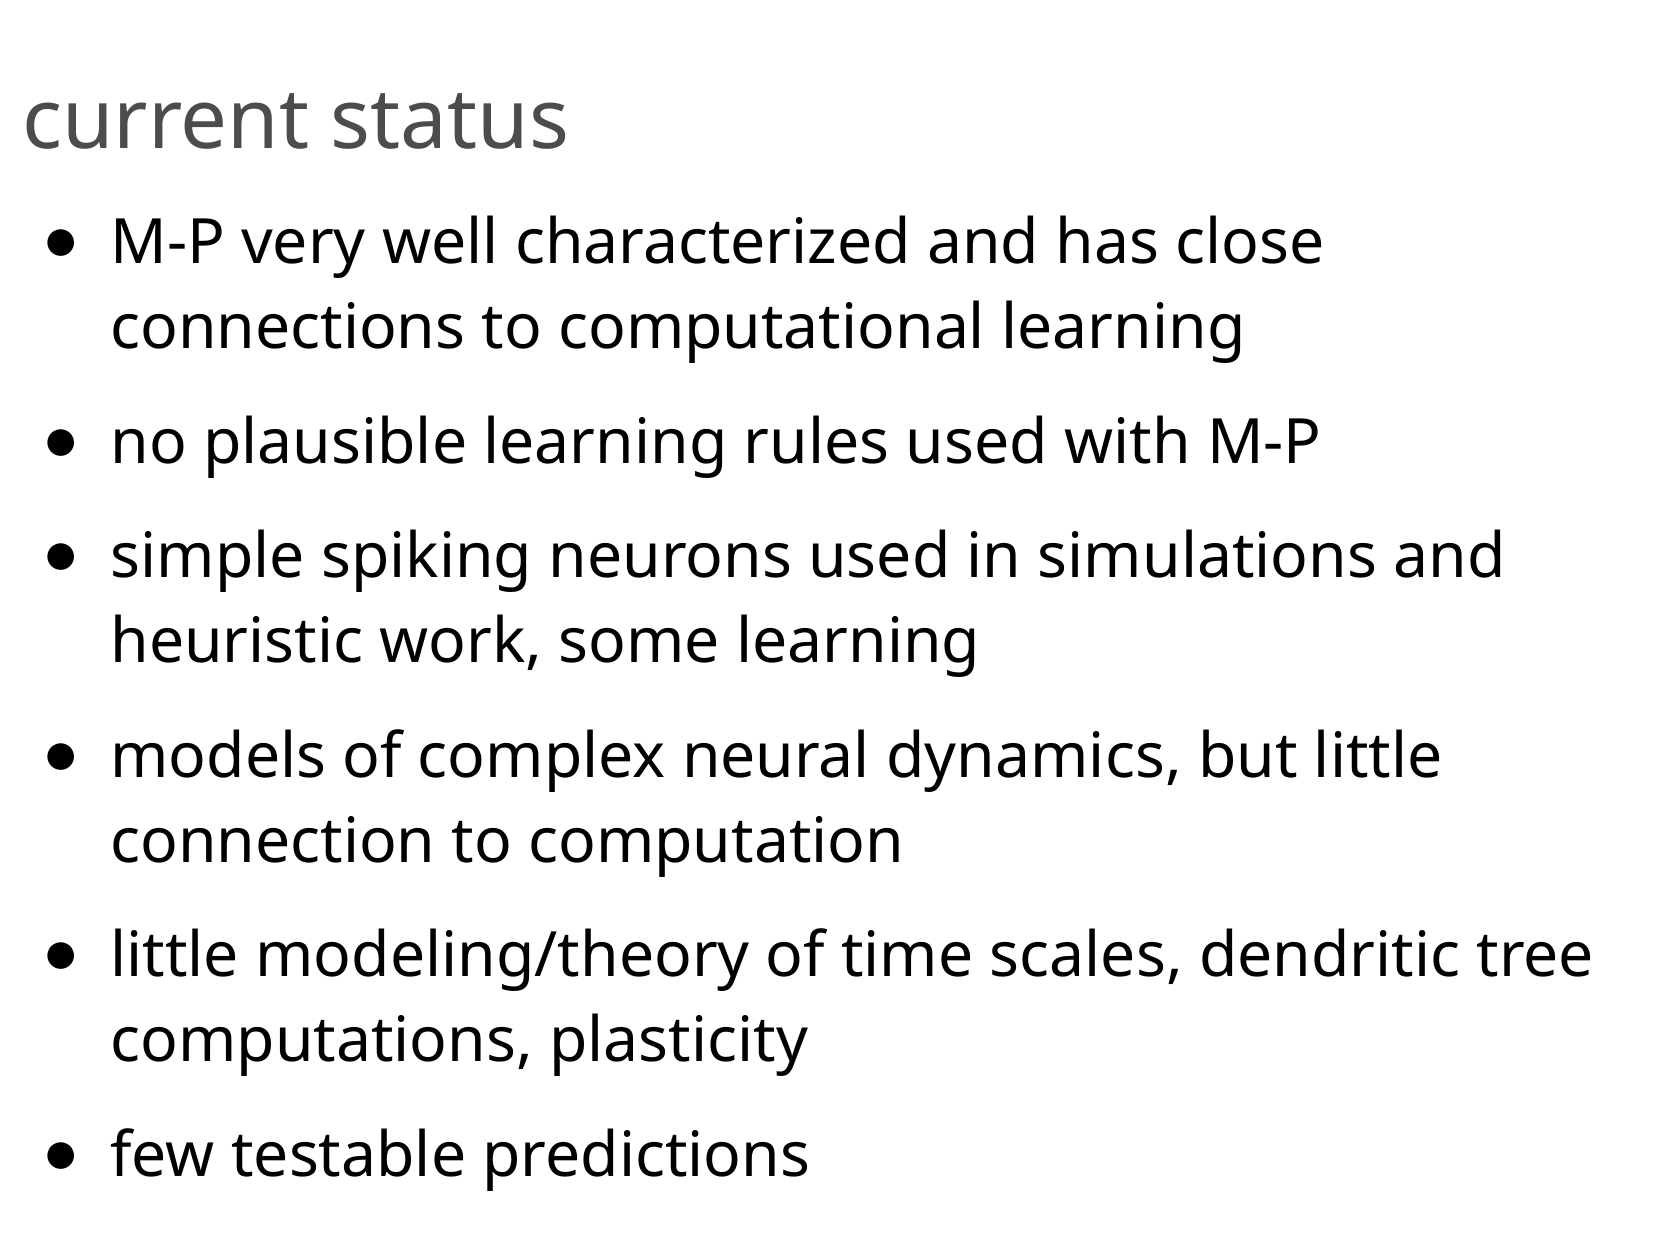

# current status
M-P very well characterized and has close connections to computational learning
no plausible learning rules used with M-P
simple spiking neurons used in simulations and heuristic work, some learning
models of complex neural dynamics, but little connection to computation
little modeling/theory of time scales, dendritic tree computations, plasticity
few testable predictions